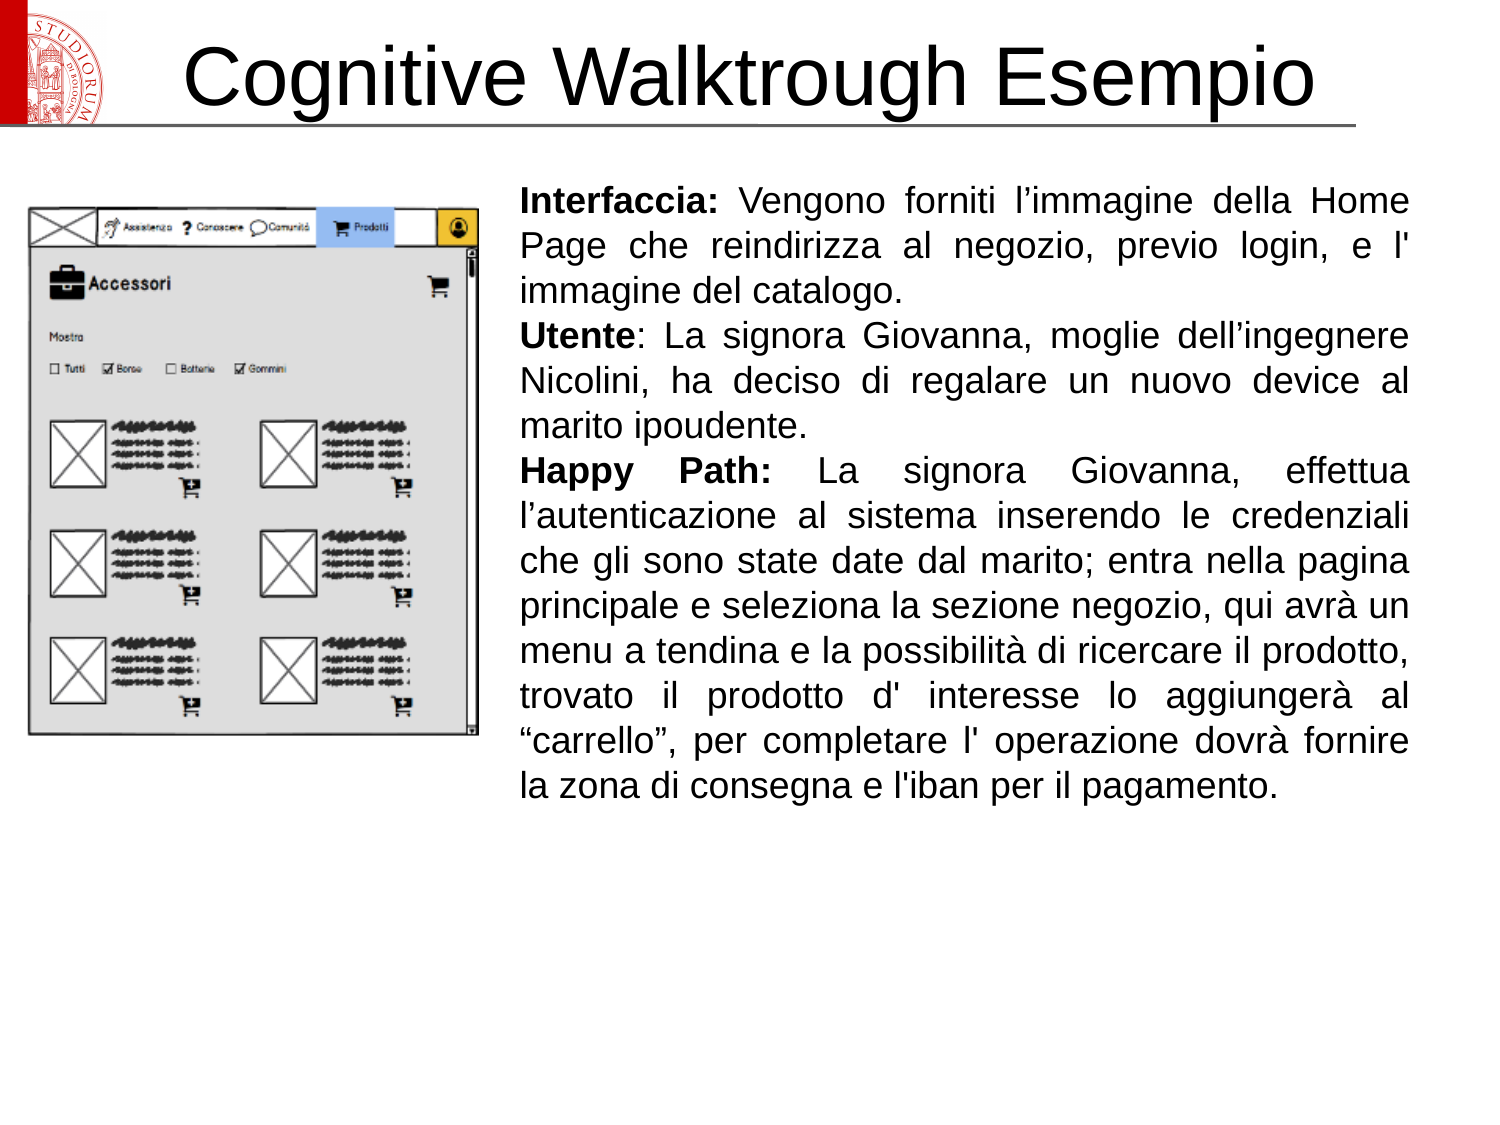

# Cognitive Walktrough Esempio
Interfaccia: Vengono forniti l’immagine della Home Page che reindirizza al negozio, previo login, e l' immagine del catalogo.
Utente: La signora Giovanna, moglie dell’ingegnere Nicolini, ha deciso di regalare un nuovo device al marito ipoudente.
Happy Path: La signora Giovanna, effettua l’autenticazione al sistema inserendo le credenziali che gli sono state date dal marito; entra nella pagina principale e seleziona la sezione negozio, qui avrà un menu a tendina e la possibilità di ricercare il prodotto, trovato il prodotto d' interesse lo aggiungerà al “carrello”, per completare l' operazione dovrà fornire la zona di consegna e l'iban per il pagamento.